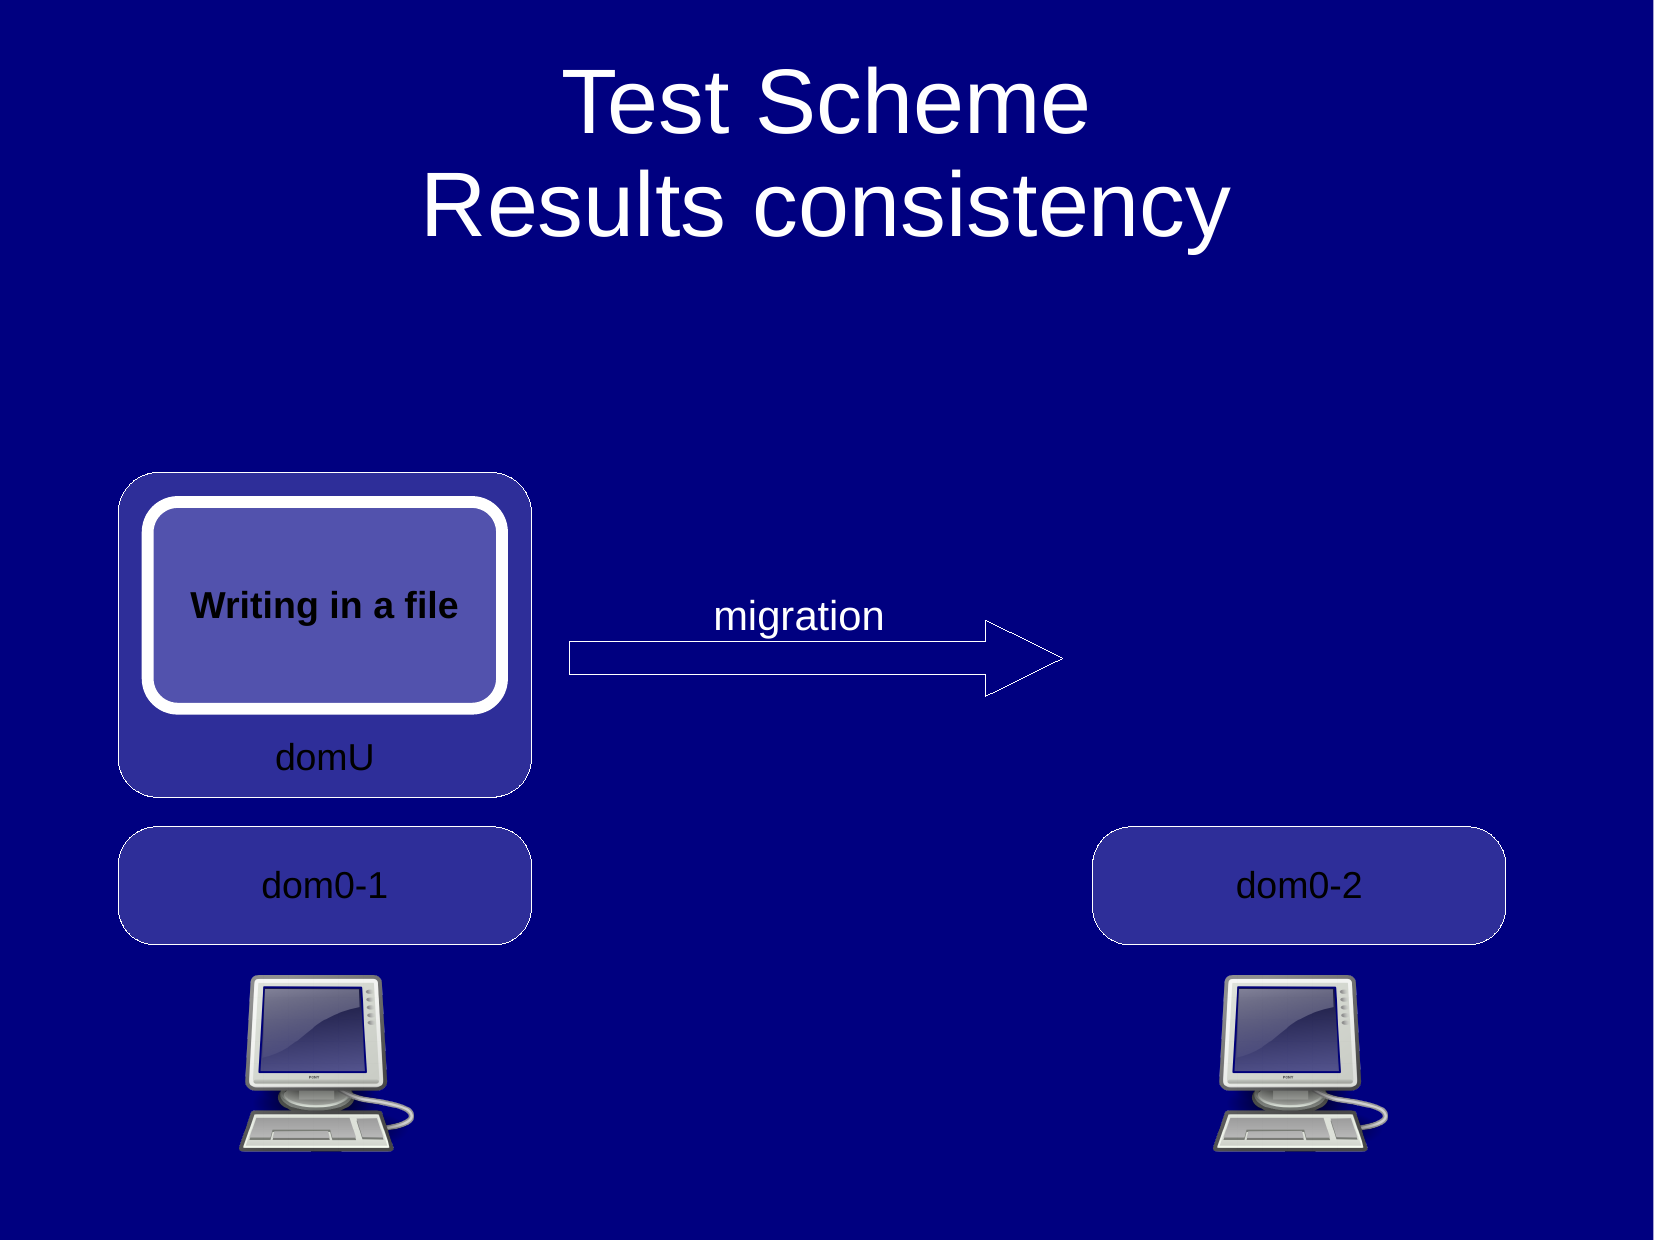

# Test Scheme Results consistency
domU
Writing in a file
migration
dom0-1
dom0-2